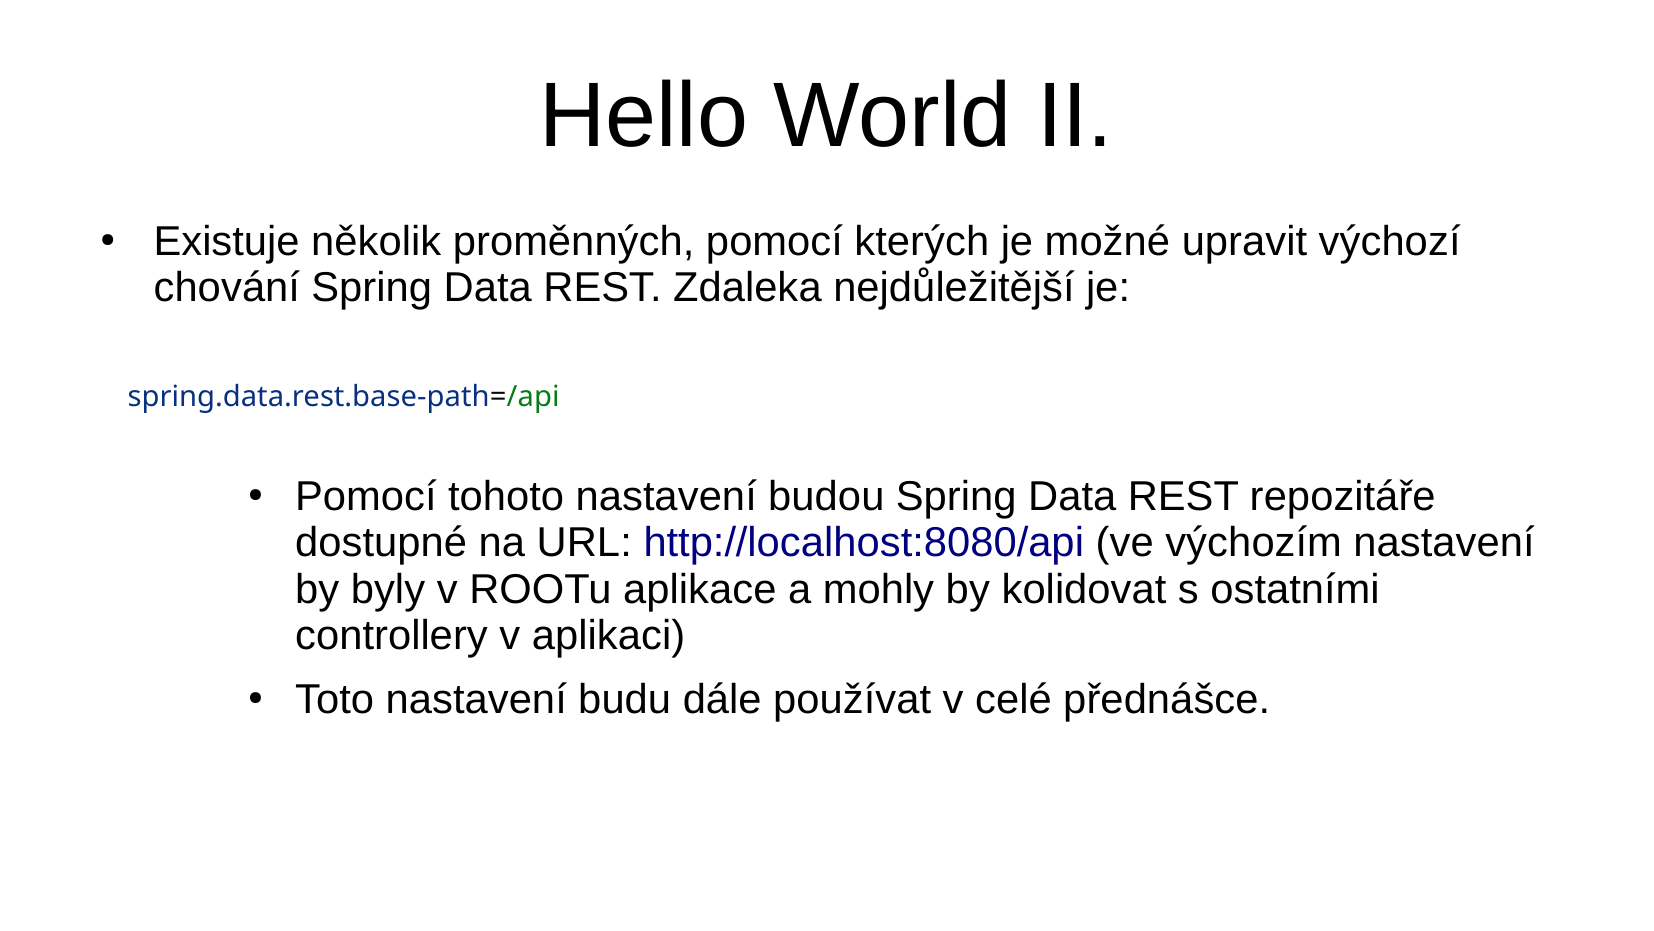

# Hello World II.
Existuje několik proměnných, pomocí kterých je možné upravit výchozí chování Spring Data REST. Zdaleka nejdůležitější je:
 spring.data.rest.base-path=/api
Pomocí tohoto nastavení budou Spring Data REST repozitáře dostupné na URL: http://localhost:8080/api (ve výchozím nastavení by byly v ROOTu aplikace a mohly by kolidovat s ostatními controllery v aplikaci)
Toto nastavení budu dále používat v celé přednášce.